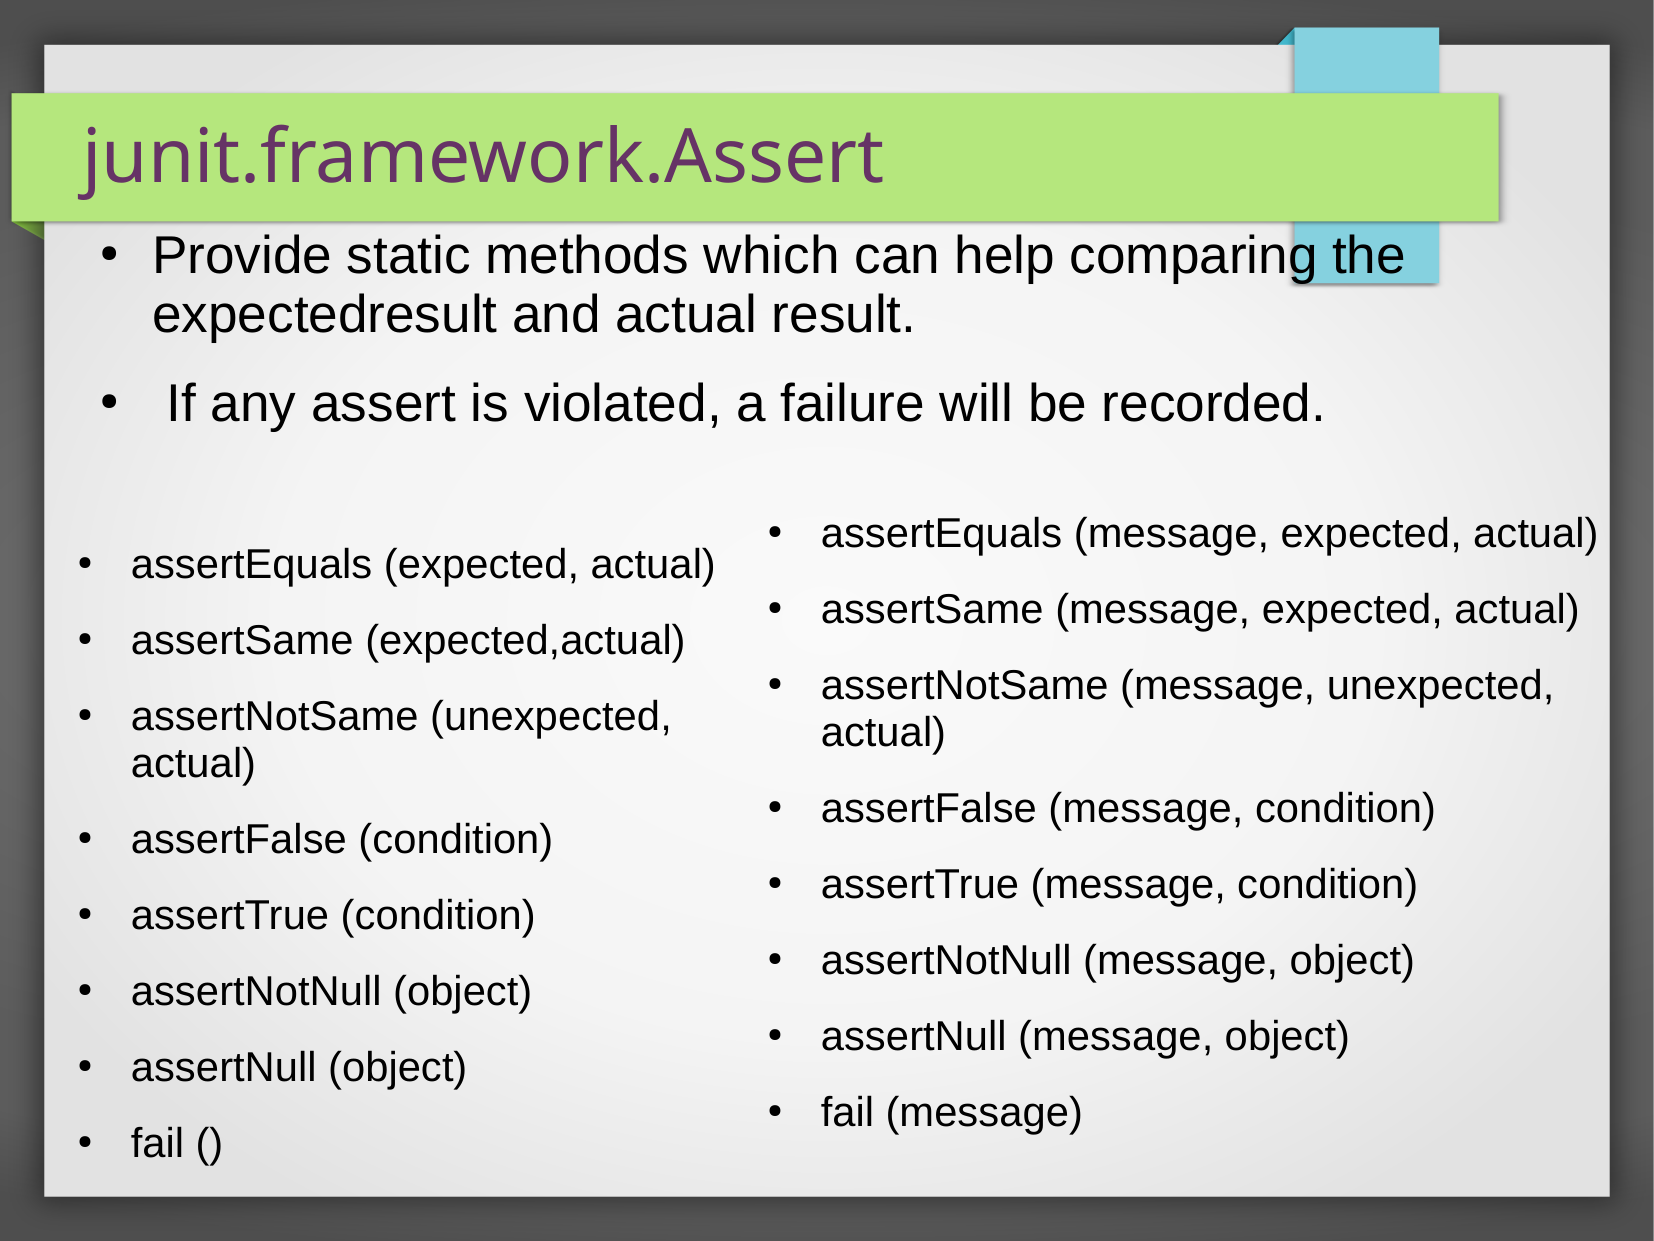

# junit.framework.Assert
Provide static methods which can help comparing the expectedresult and actual result.
 If any assert is violated, a failure will be recorded.
assertEquals (expected, actual)
assertSame (expected,actual)
assertNotSame (unexpected, actual)
assertFalse (condition)
assertTrue (condition)
assertNotNull (object)
assertNull (object)
fail ()
assertEquals (message, expected, actual)
assertSame (message, expected, actual)
assertNotSame (message, unexpected, actual)
assertFalse (message, condition)
assertTrue (message, condition)
assertNotNull (message, object)
assertNull (message, object)
fail (message)